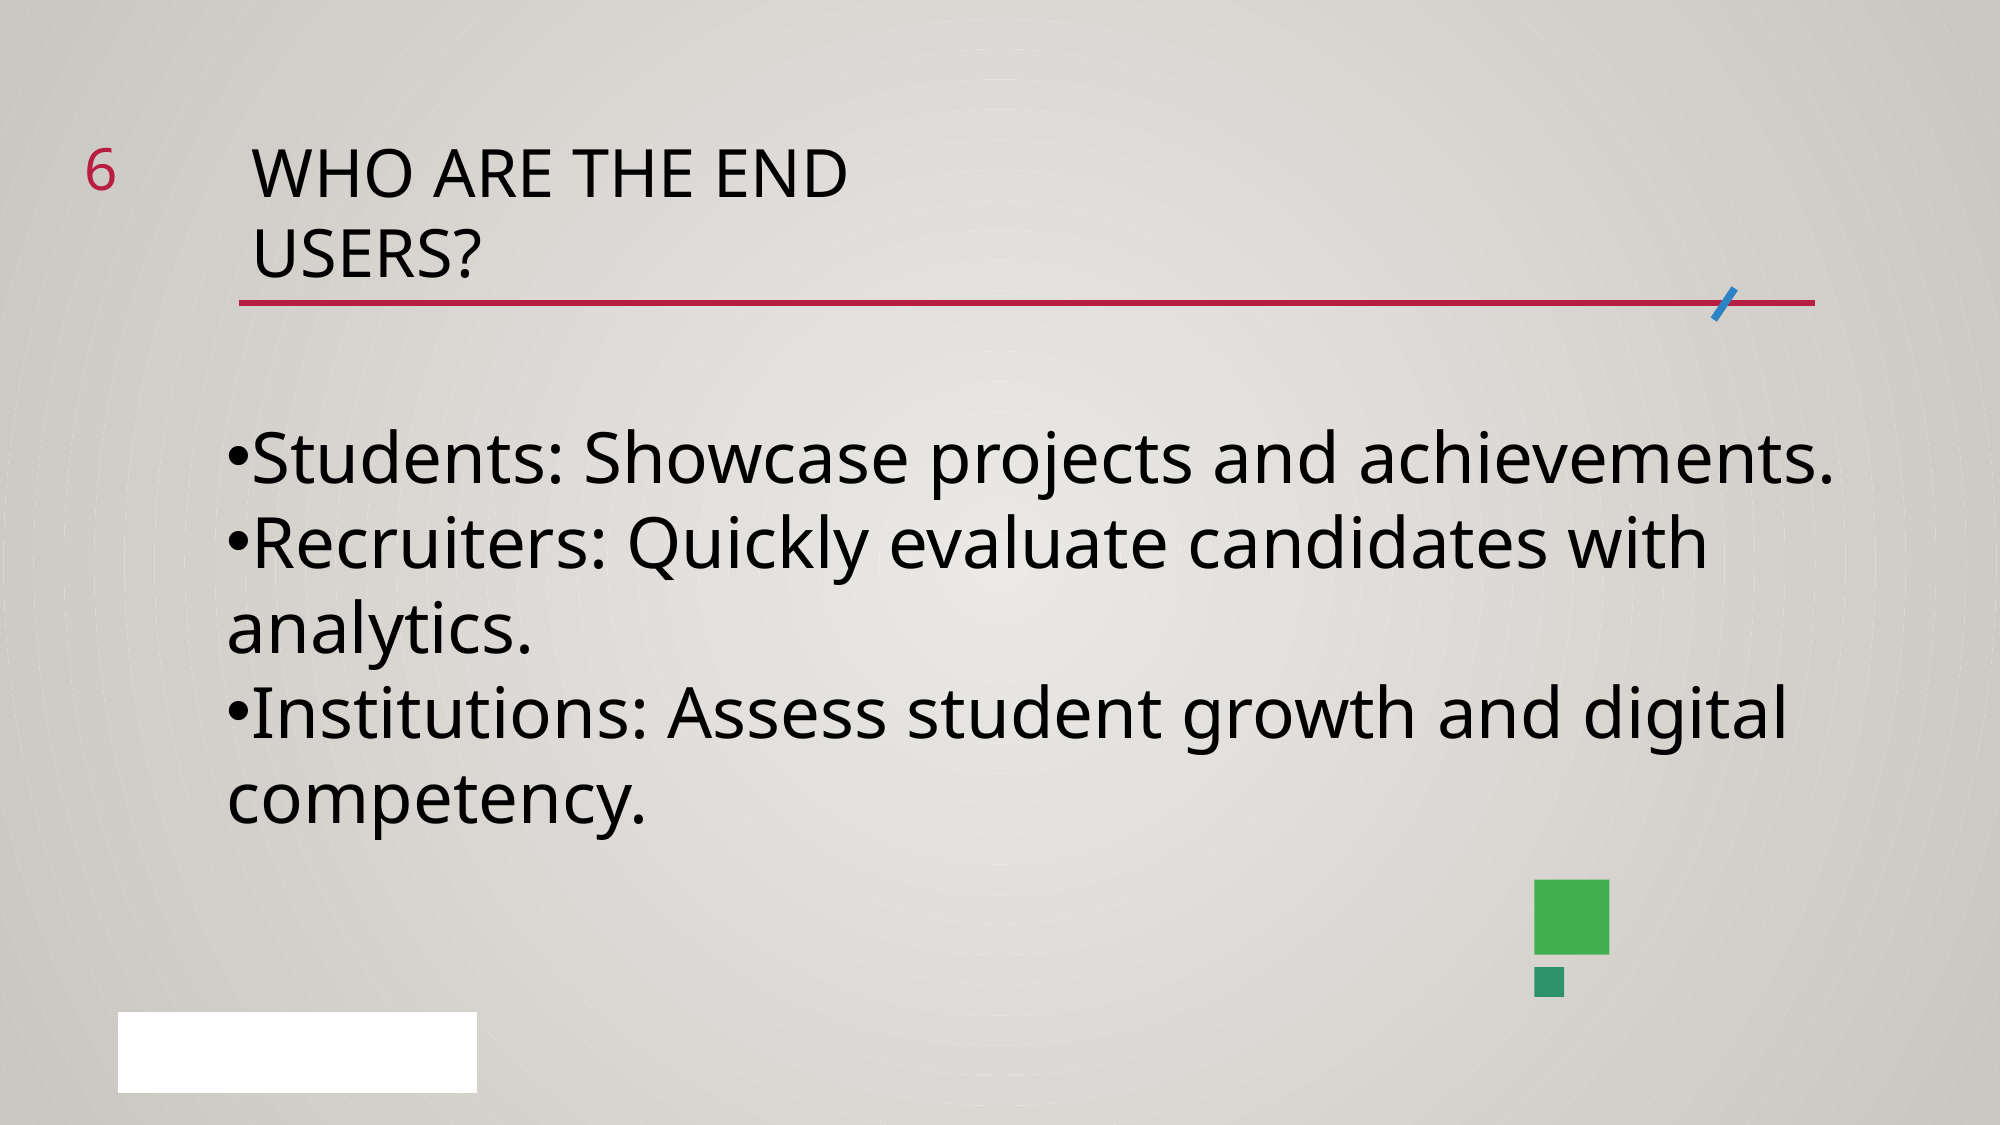

# WHO ARE THE END USERS?
Students: Showcase projects and achievements.
Recruiters: Quickly evaluate candidates with analytics.
Institutions: Assess student growth and digital competency.